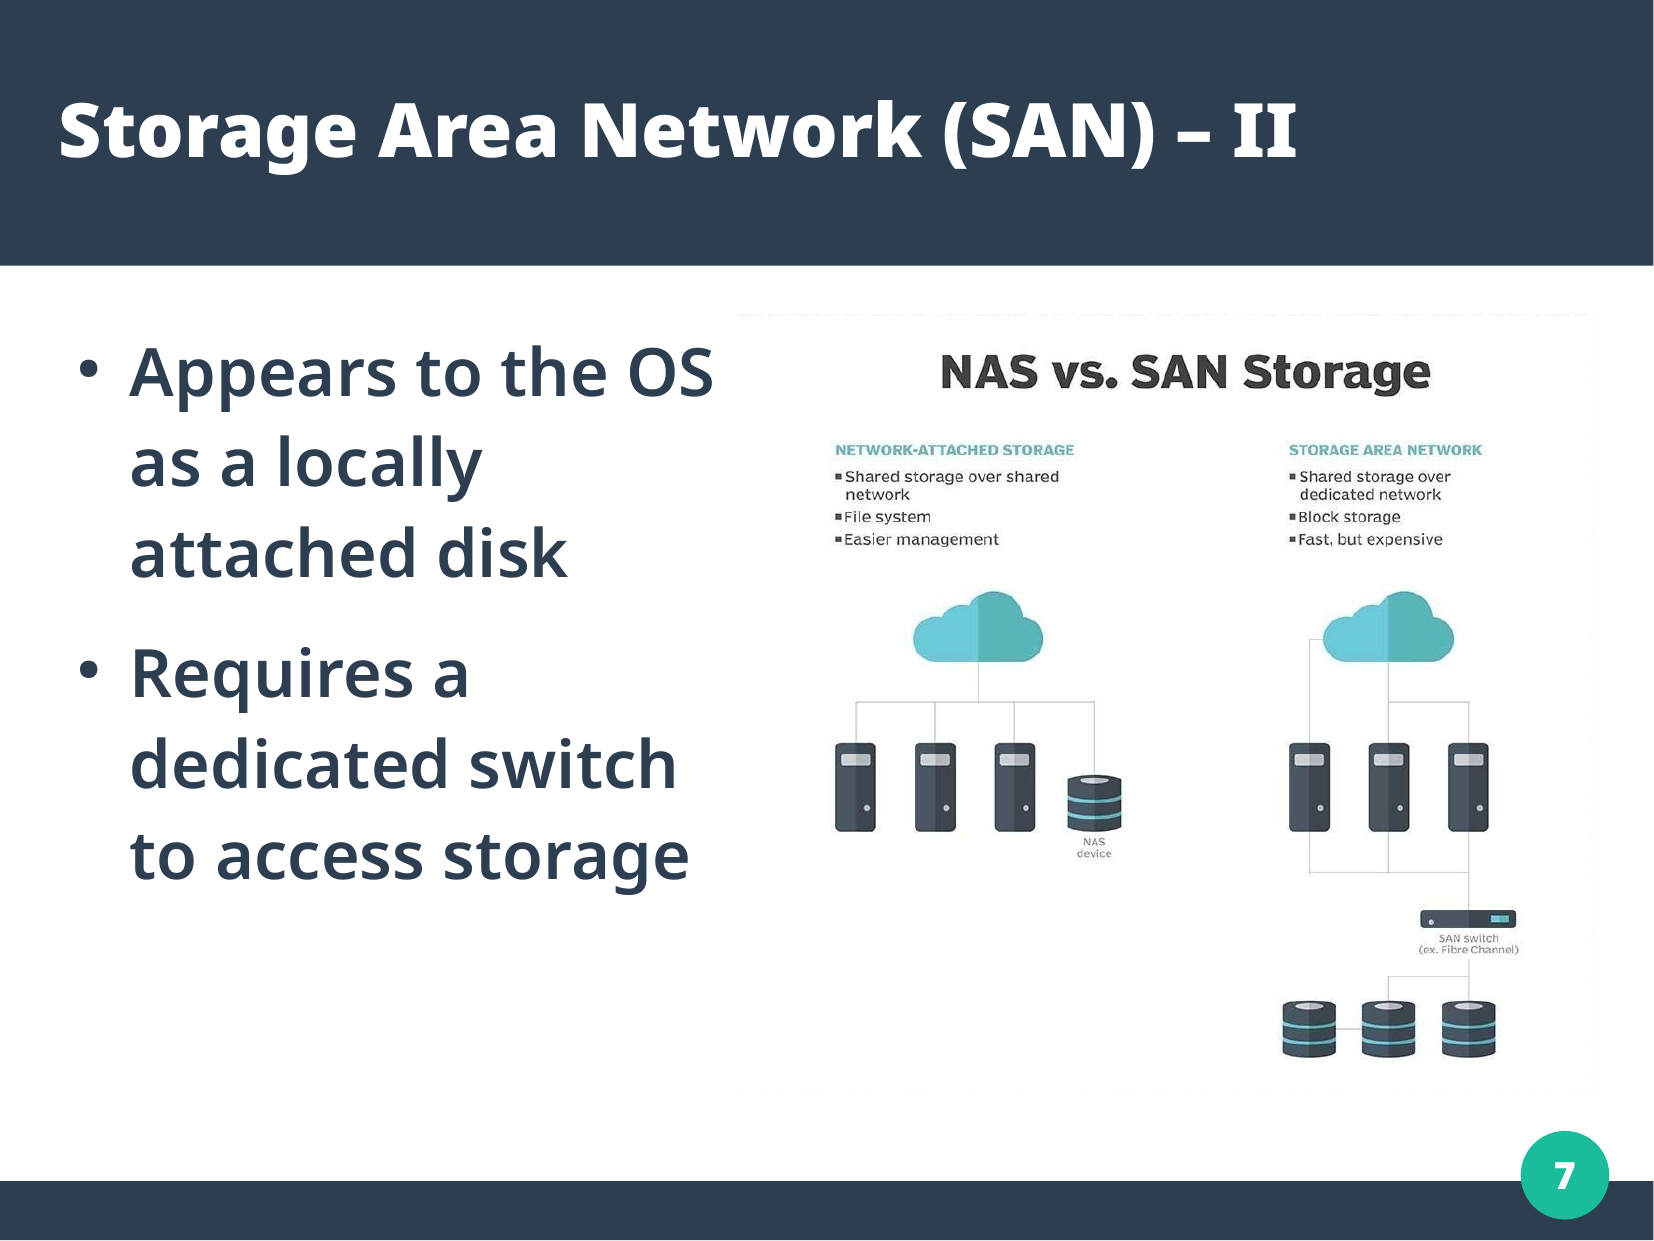

# Storage Area Network (SAN) – II
Appears to the OS as a locally attached disk
Requires a dedicated switch to access storage
7